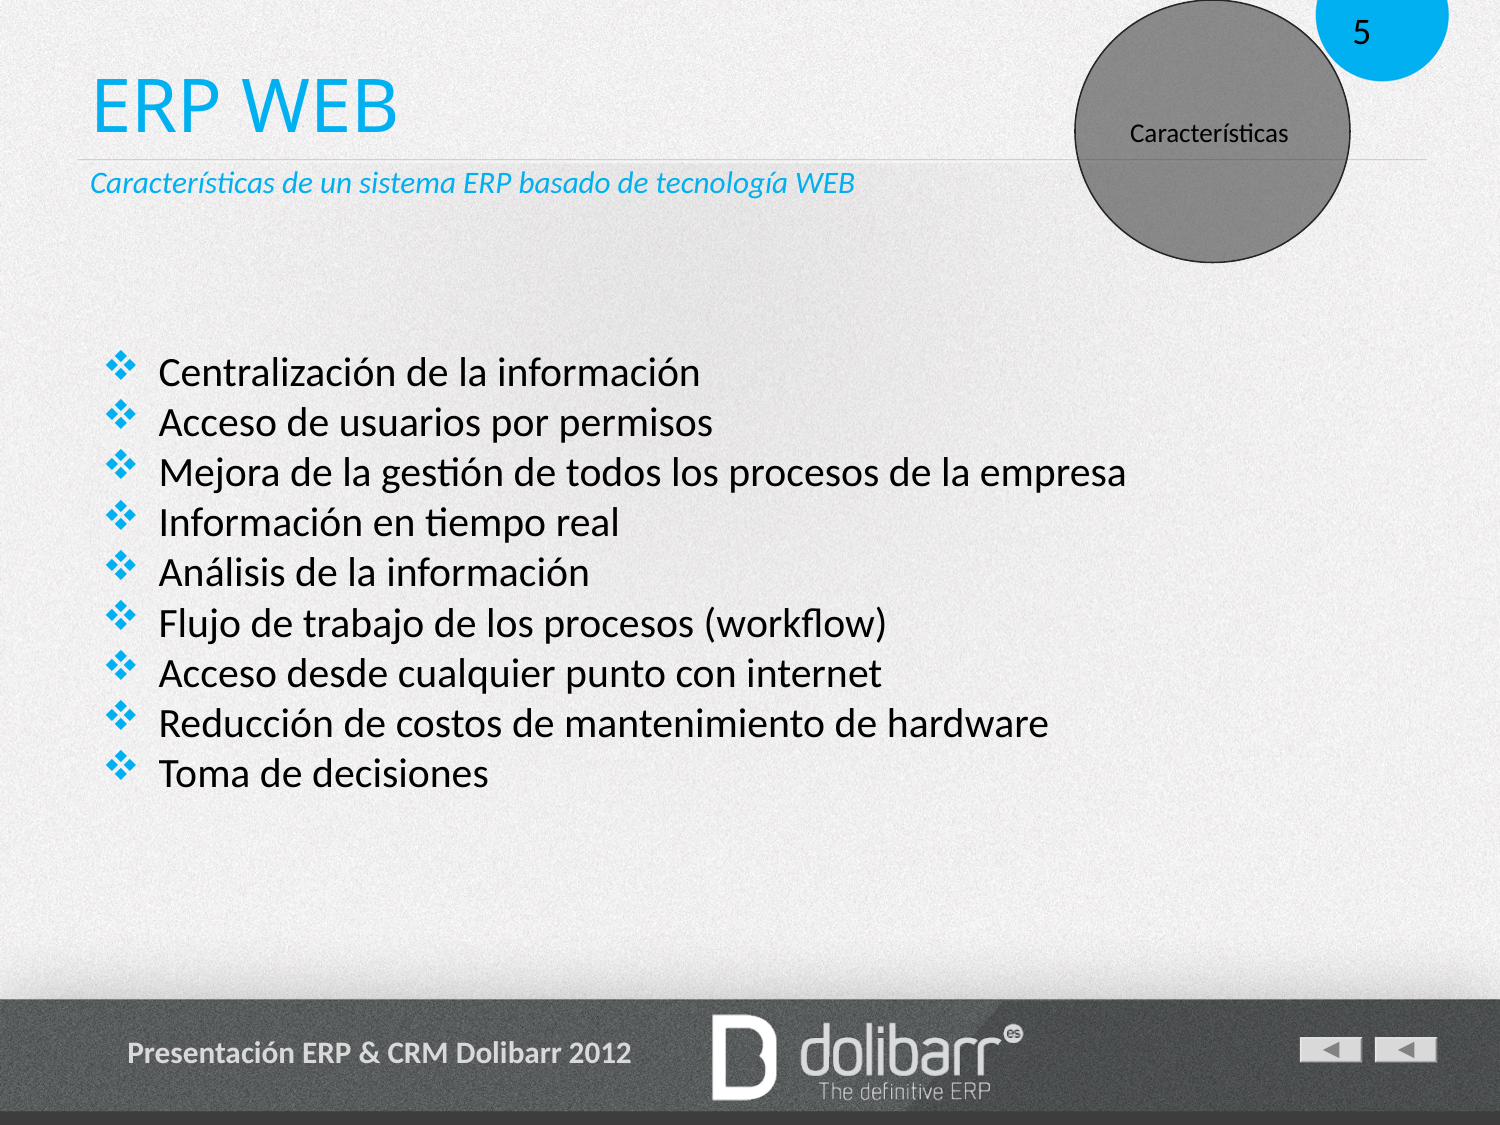

Características
Erp/Crm
open source
web
# ERP WEB
Características de un sistema ERP basado de tecnología WEB
Centralización de la información
Acceso de usuarios por permisos
Mejora de la gestión de todos los procesos de la empresa
Información en tiempo real
Análisis de la información
Flujo de trabajo de los procesos (workflow)
Acceso desde cualquier punto con internet
Reducción de costos de mantenimiento de hardware
Toma de decisiones
Presentación ERP & CRM Dolibarr 2012